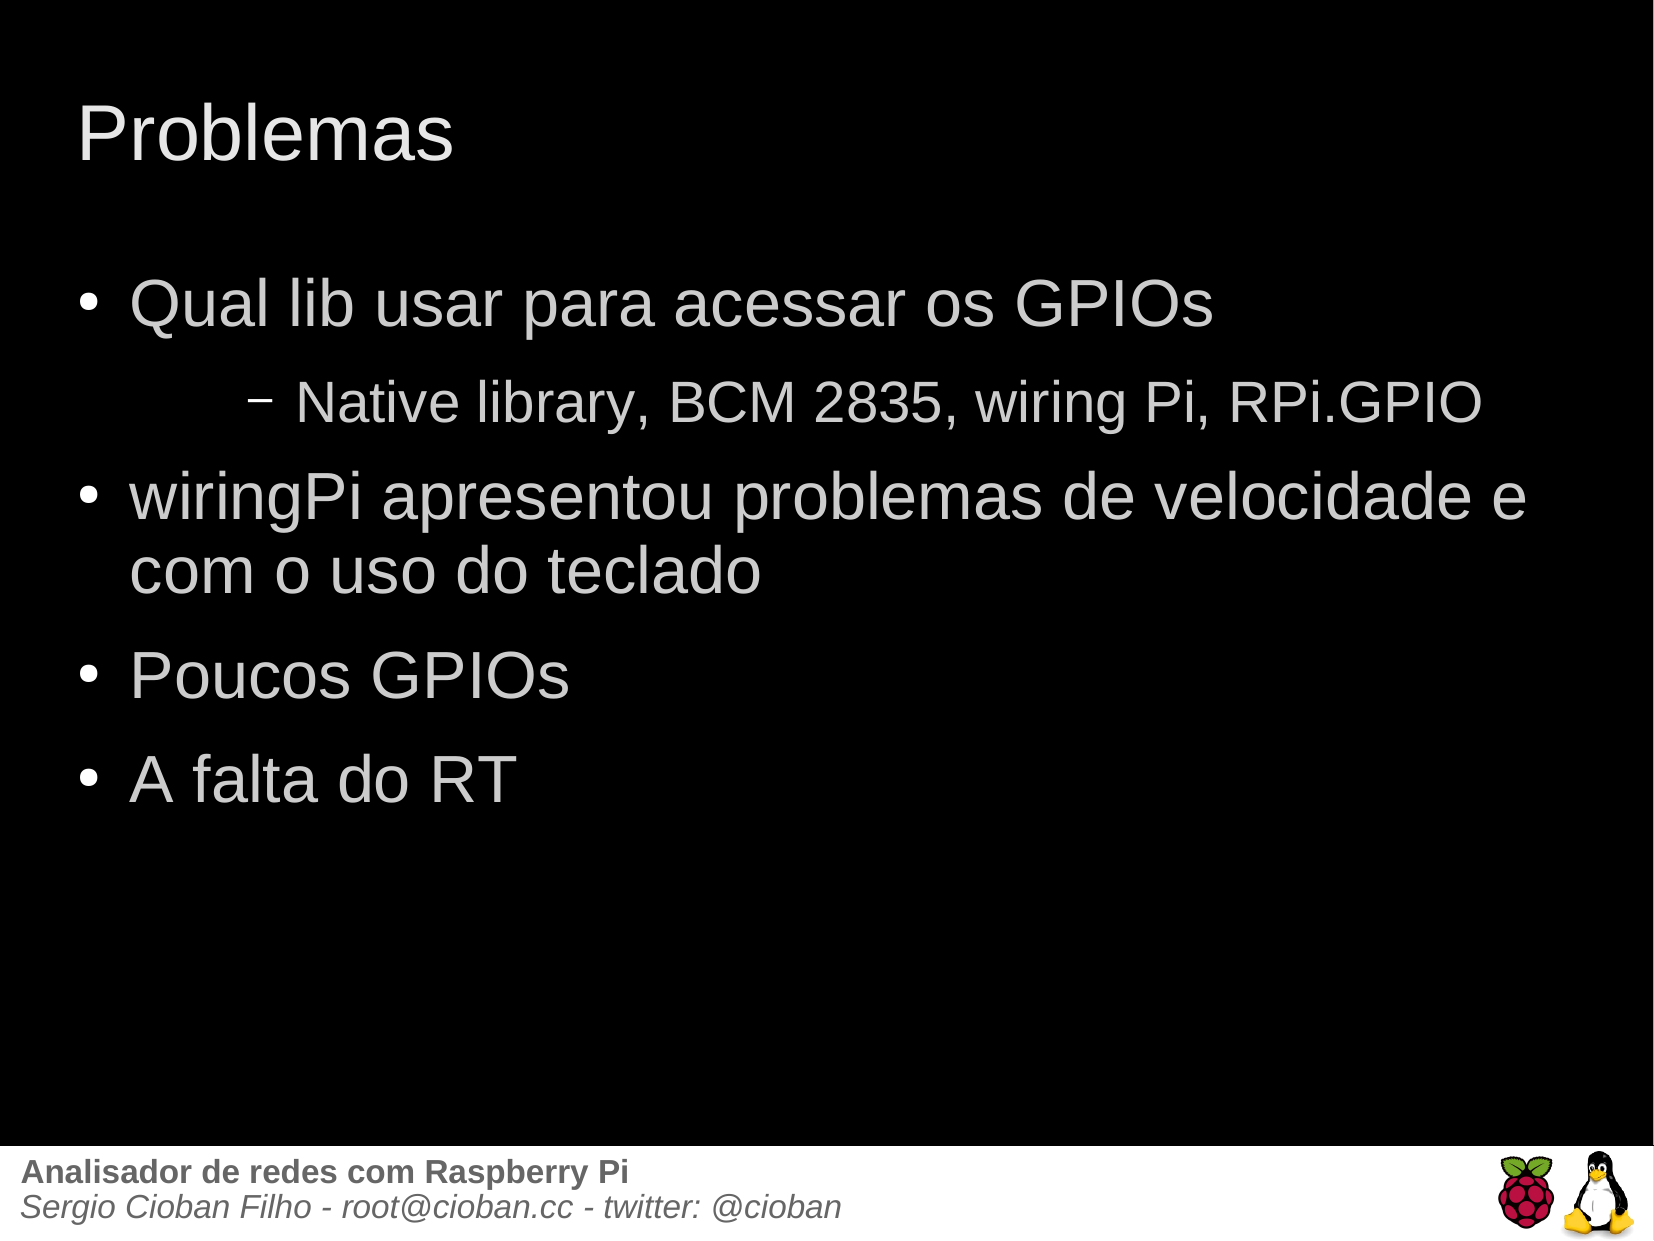

# Problemas
Qual lib usar para acessar os GPIOs
Native library, BCM 2835, wiring Pi, RPi.GPIO
wiringPi apresentou problemas de velocidade e com o uso do teclado
Poucos GPIOs
A falta do RT
Virtualização é o processo de executar vários sistemas operacionais em um único equipamento.
Uma máquina virtual é um ambiente operacional completo que se comporta como se fosse um computador independente.
“Hóspedes” virtualizados - fullyvirt
“Hóspedes” paravirtualizados - paravirt